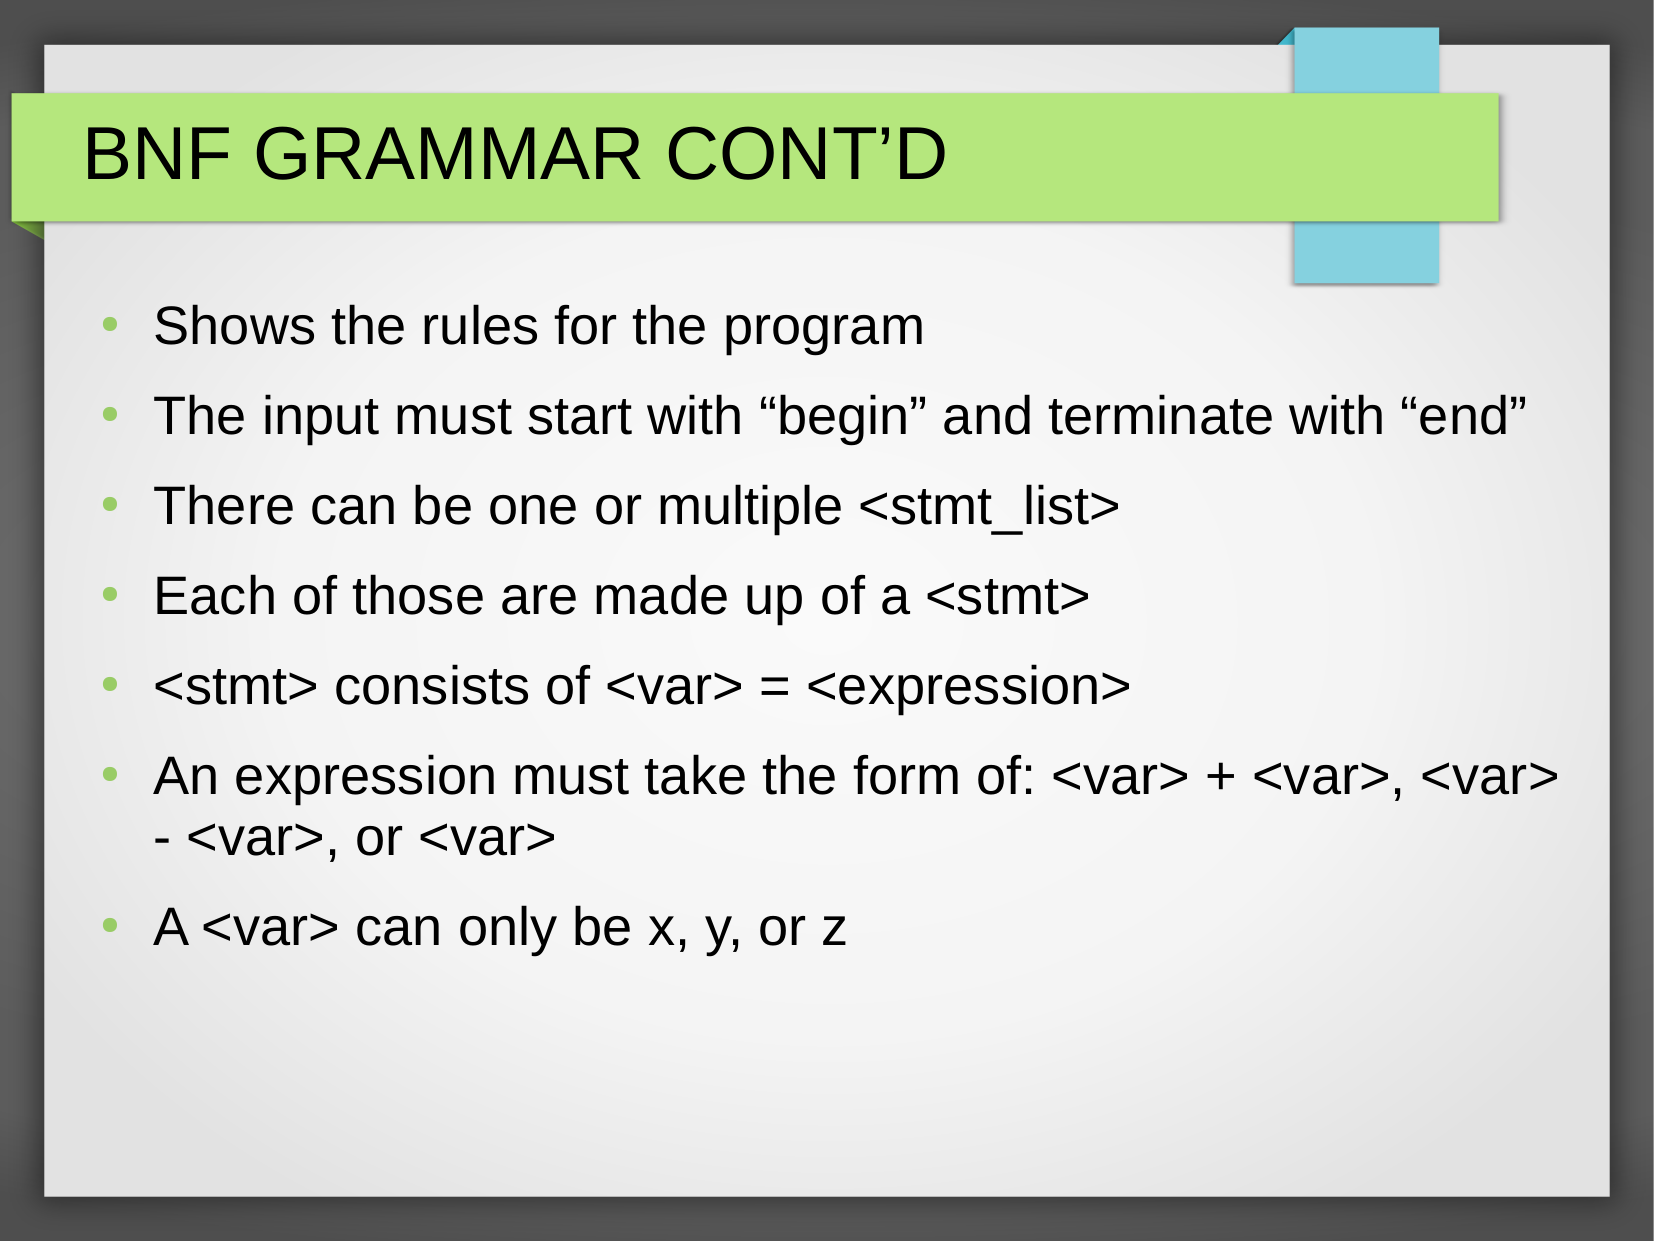

# BNF GRAMMAR CONT’D
Shows the rules for the program
The input must start with “begin” and terminate with “end”
There can be one or multiple <stmt_list>
Each of those are made up of a <stmt>
<stmt> consists of <var> = <expression>
An expression must take the form of: <var> + <var>, <var> - <var>, or <var>
A <var> can only be x, y, or z